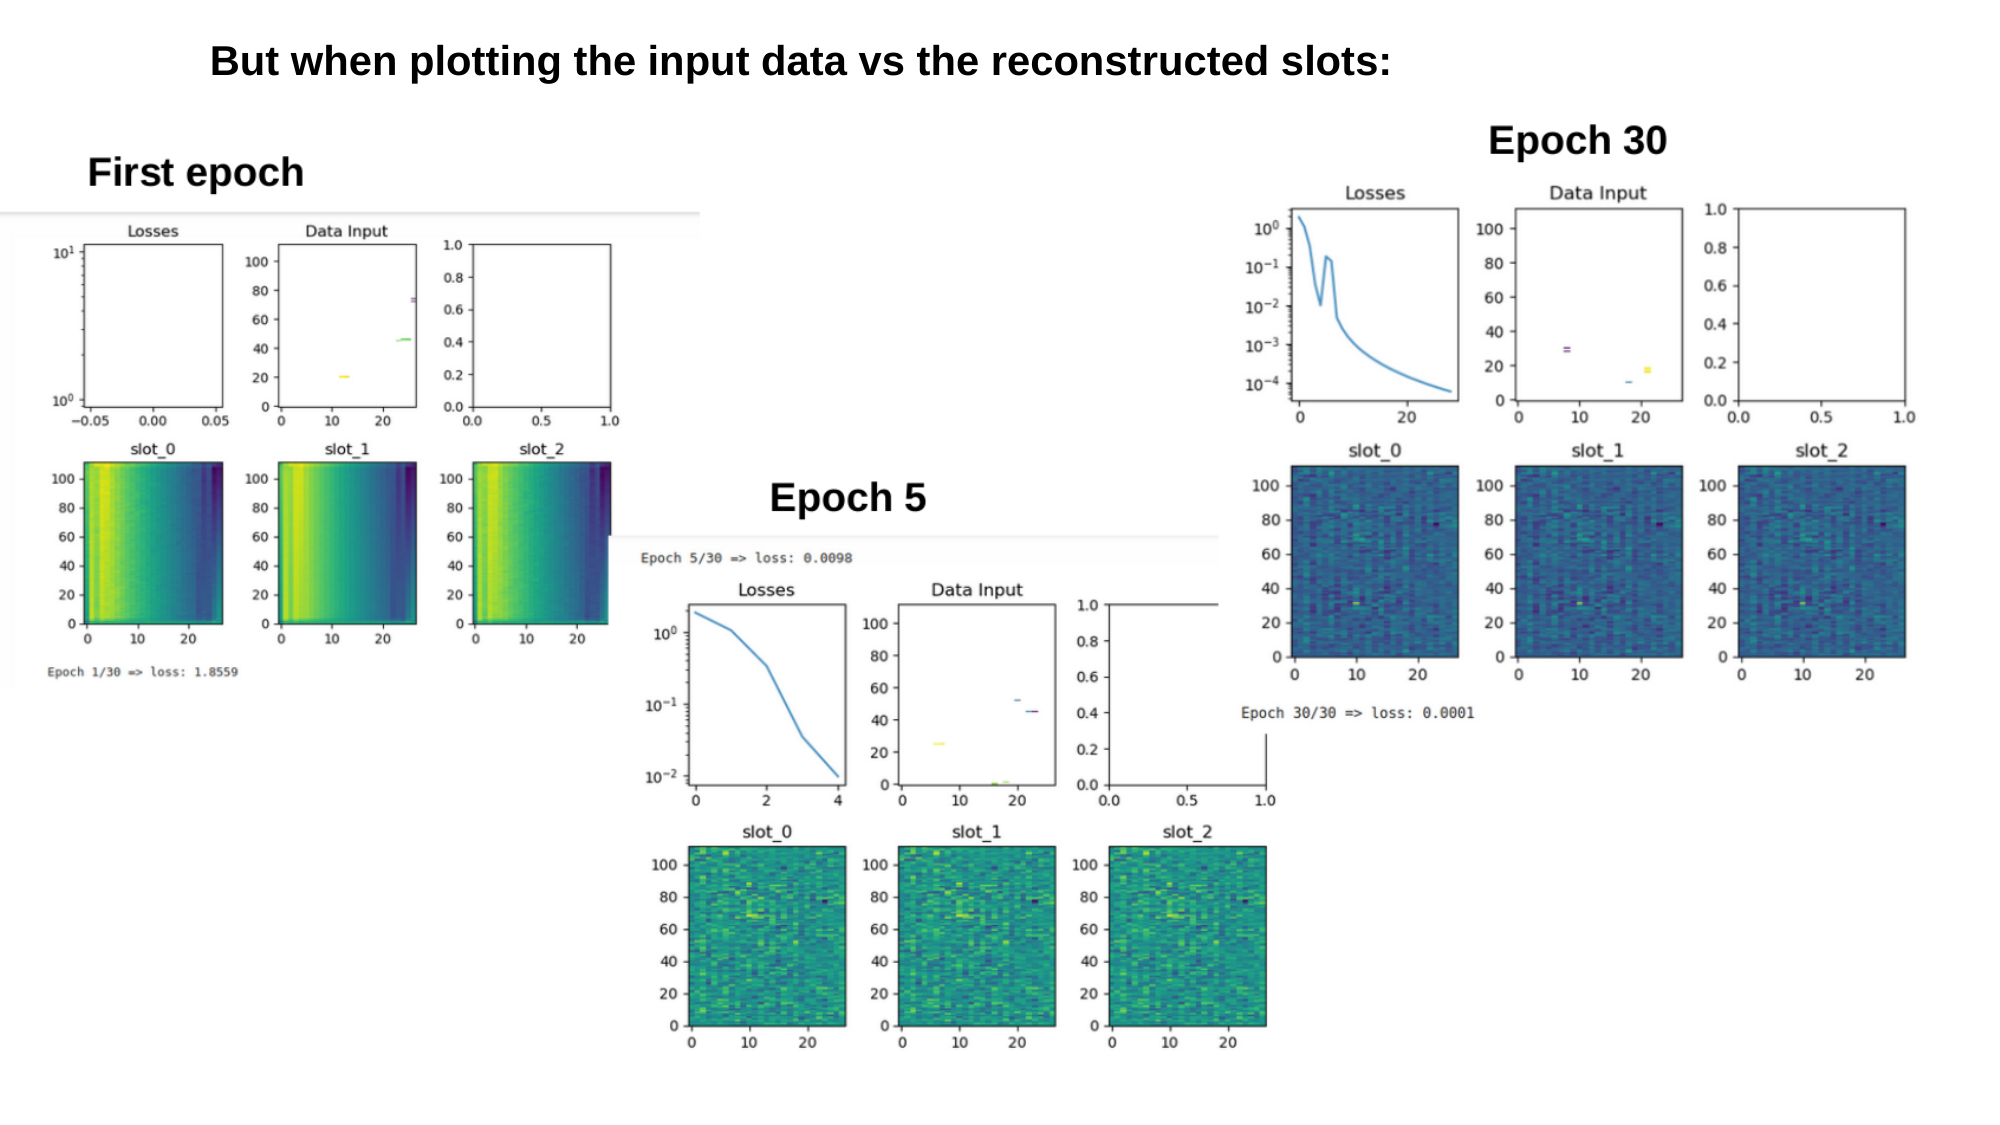

But when plotting the input data vs the reconstructed slots: